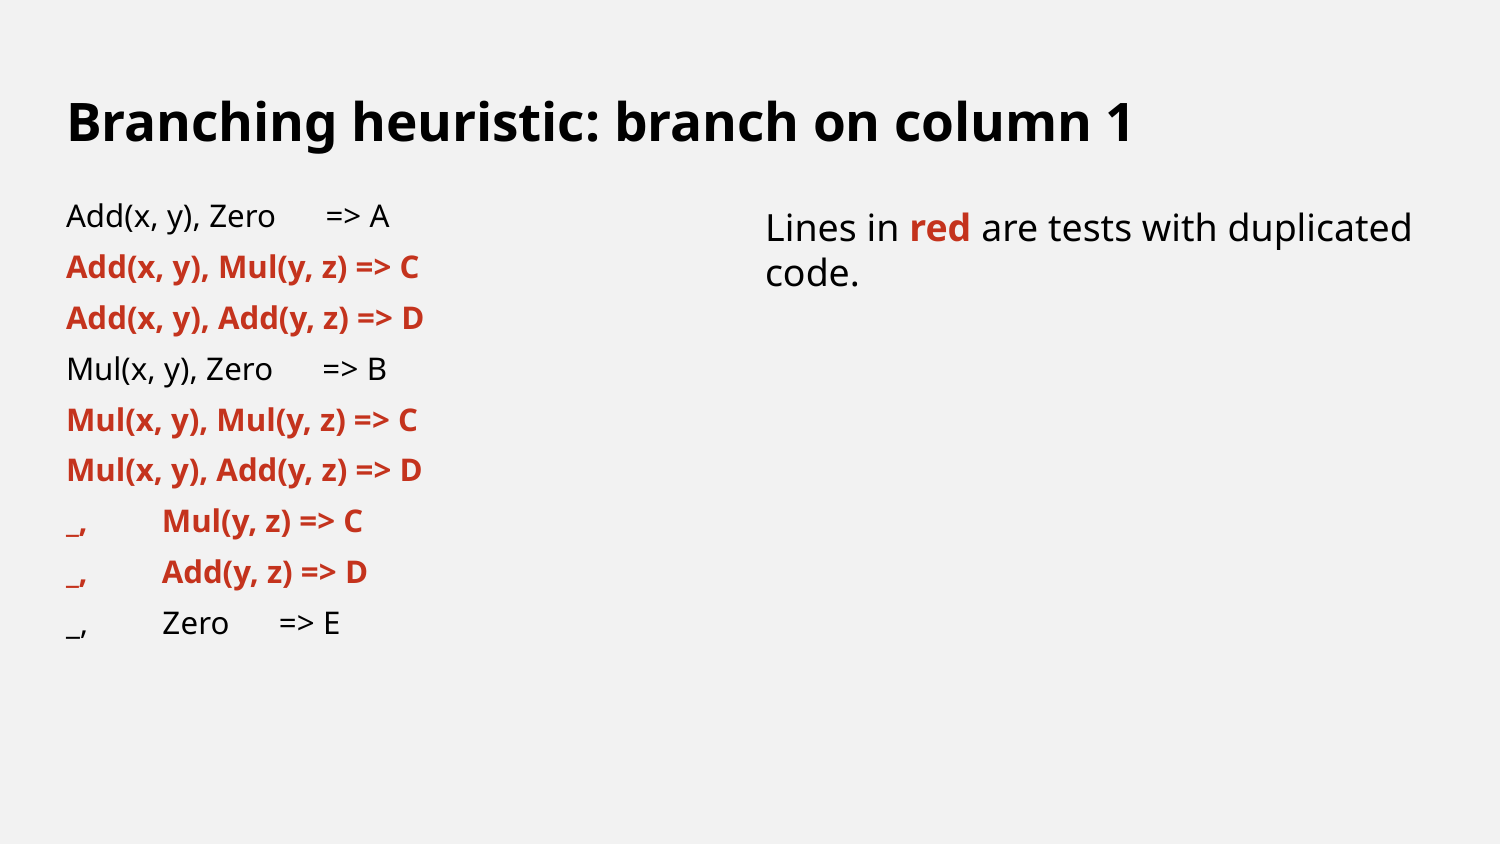

# Branching heuristic: branch on column 1
Add(x, y), Zero => A
Add(x, y), Mul(y, z) => C
Add(x, y), Add(y, z) => D
Mul(x, y), Zero => B
Mul(x, y), Mul(y, z) => C
Mul(x, y), Add(y, z) => D
_, Mul(y, z) => C
_, Add(y, z) => D
_, Zero => E
Lines in red are tests with duplicated code.